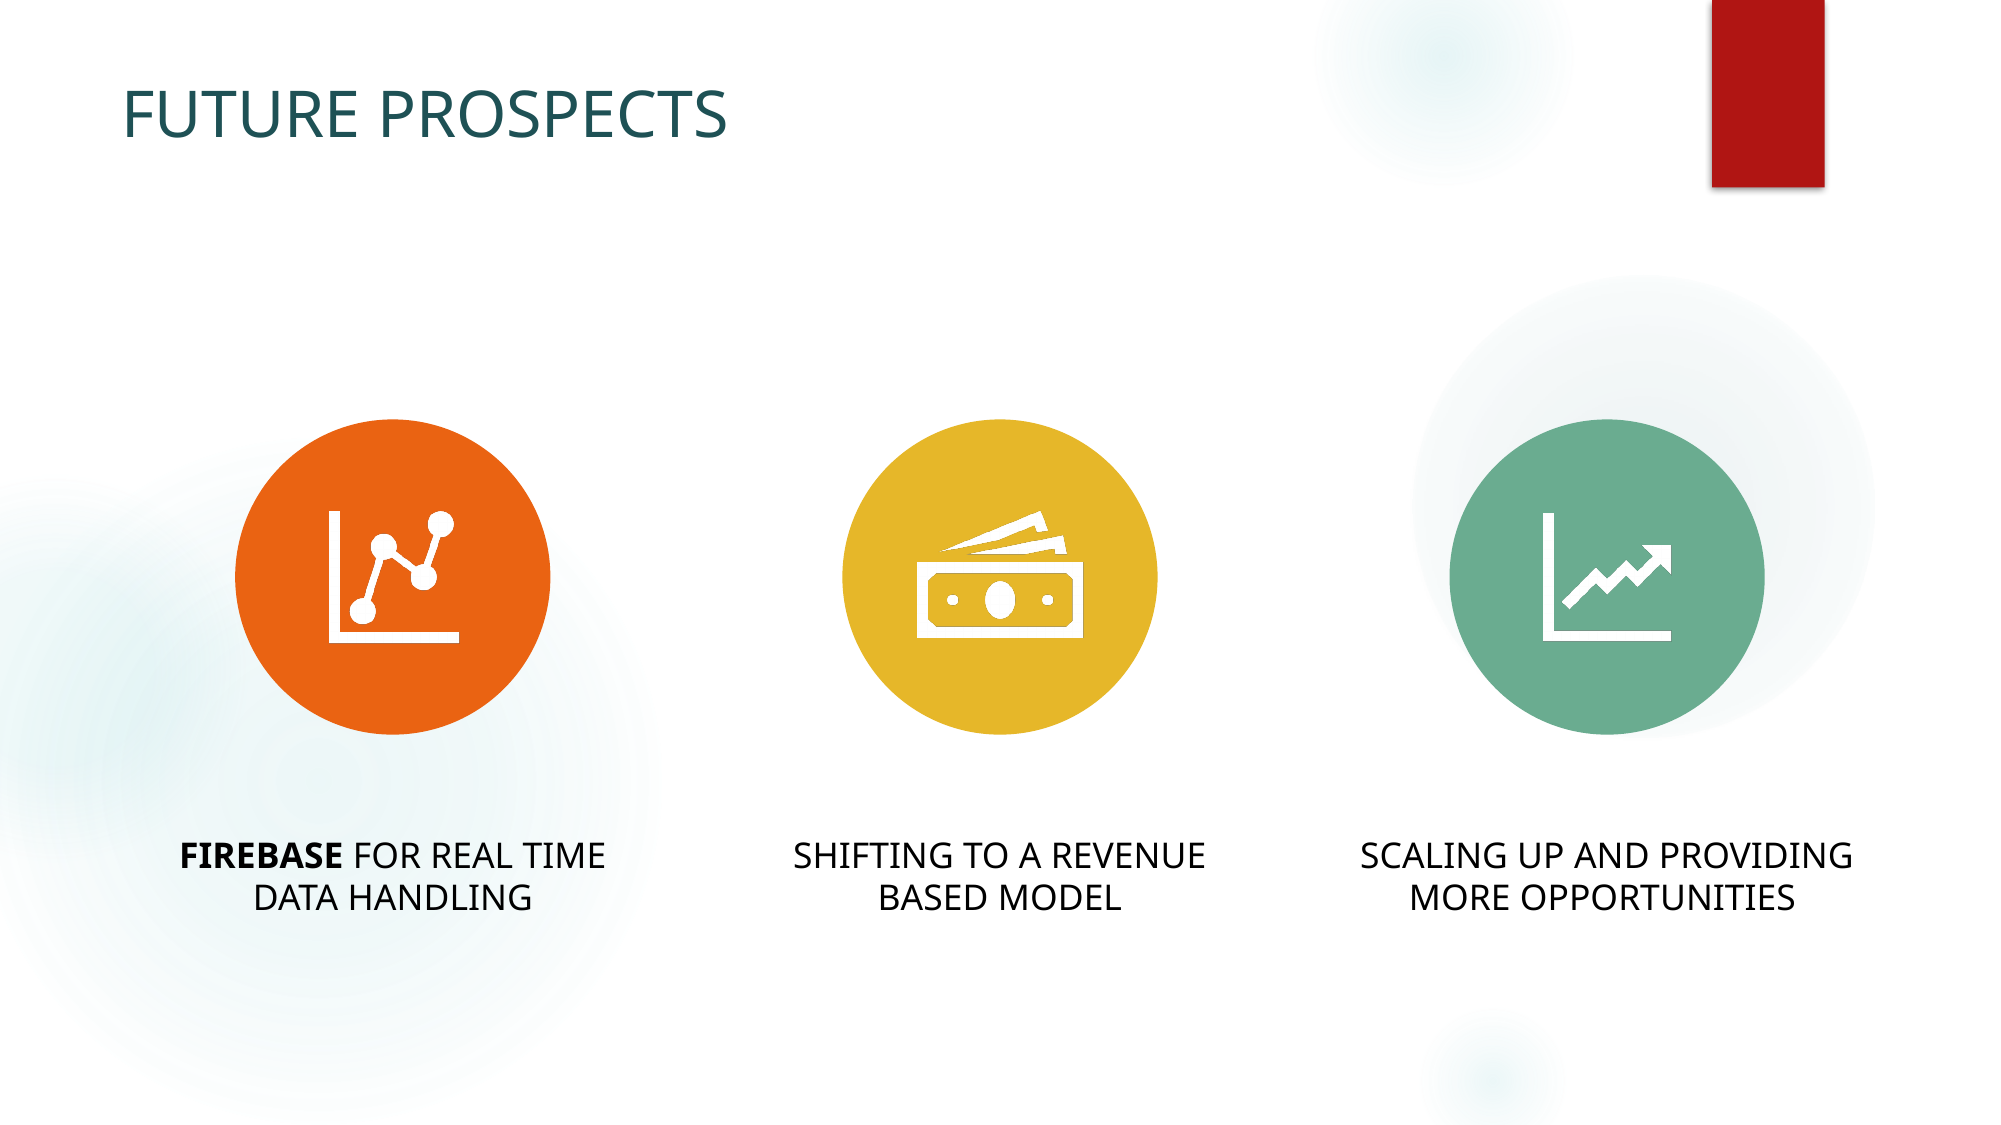

# FUTURE PROSPECTS
Firebase for real time data handling
Shifting to a revenue based model
Scaling up and providing more opportunities